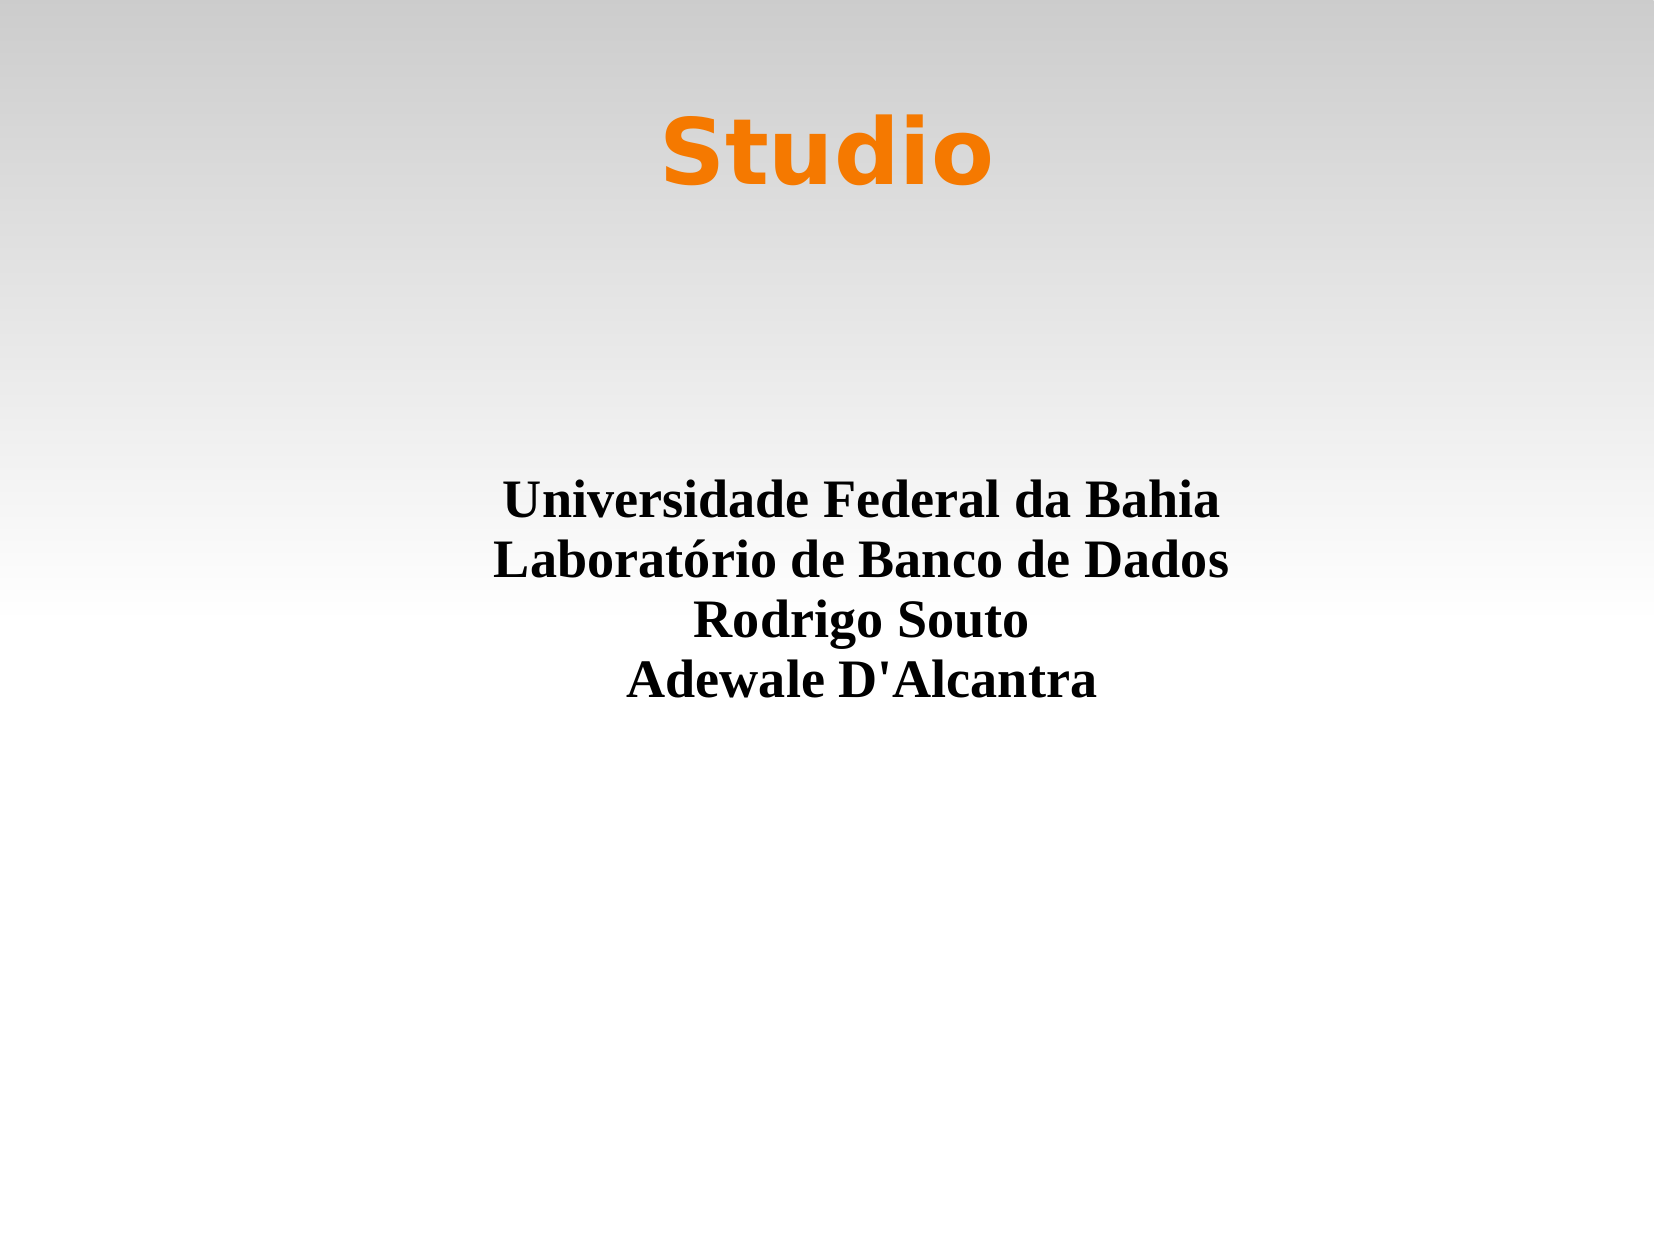

# Studio
 Universidade Federal da Bahia
Laboratório de Banco de Dados
Rodrigo Souto
Adewale D'Alcantra